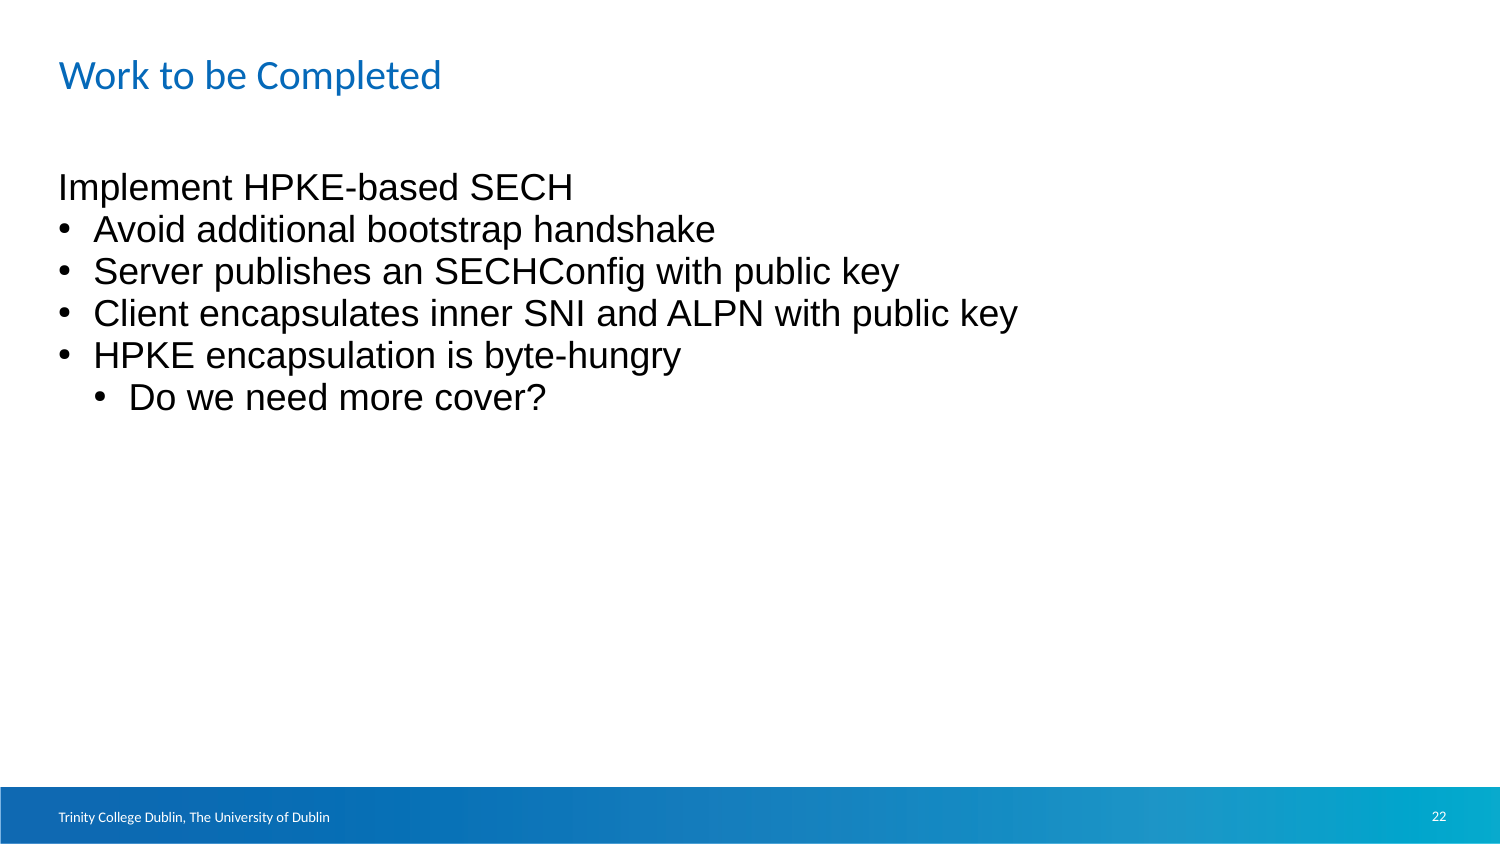

# Work to be Completed
Implement HPKE-based SECH
Avoid additional bootstrap handshake
Server publishes an SECHConfig with public key
Client encapsulates inner SNI and ALPN with public key
HPKE encapsulation is byte-hungry
Do we need more cover?